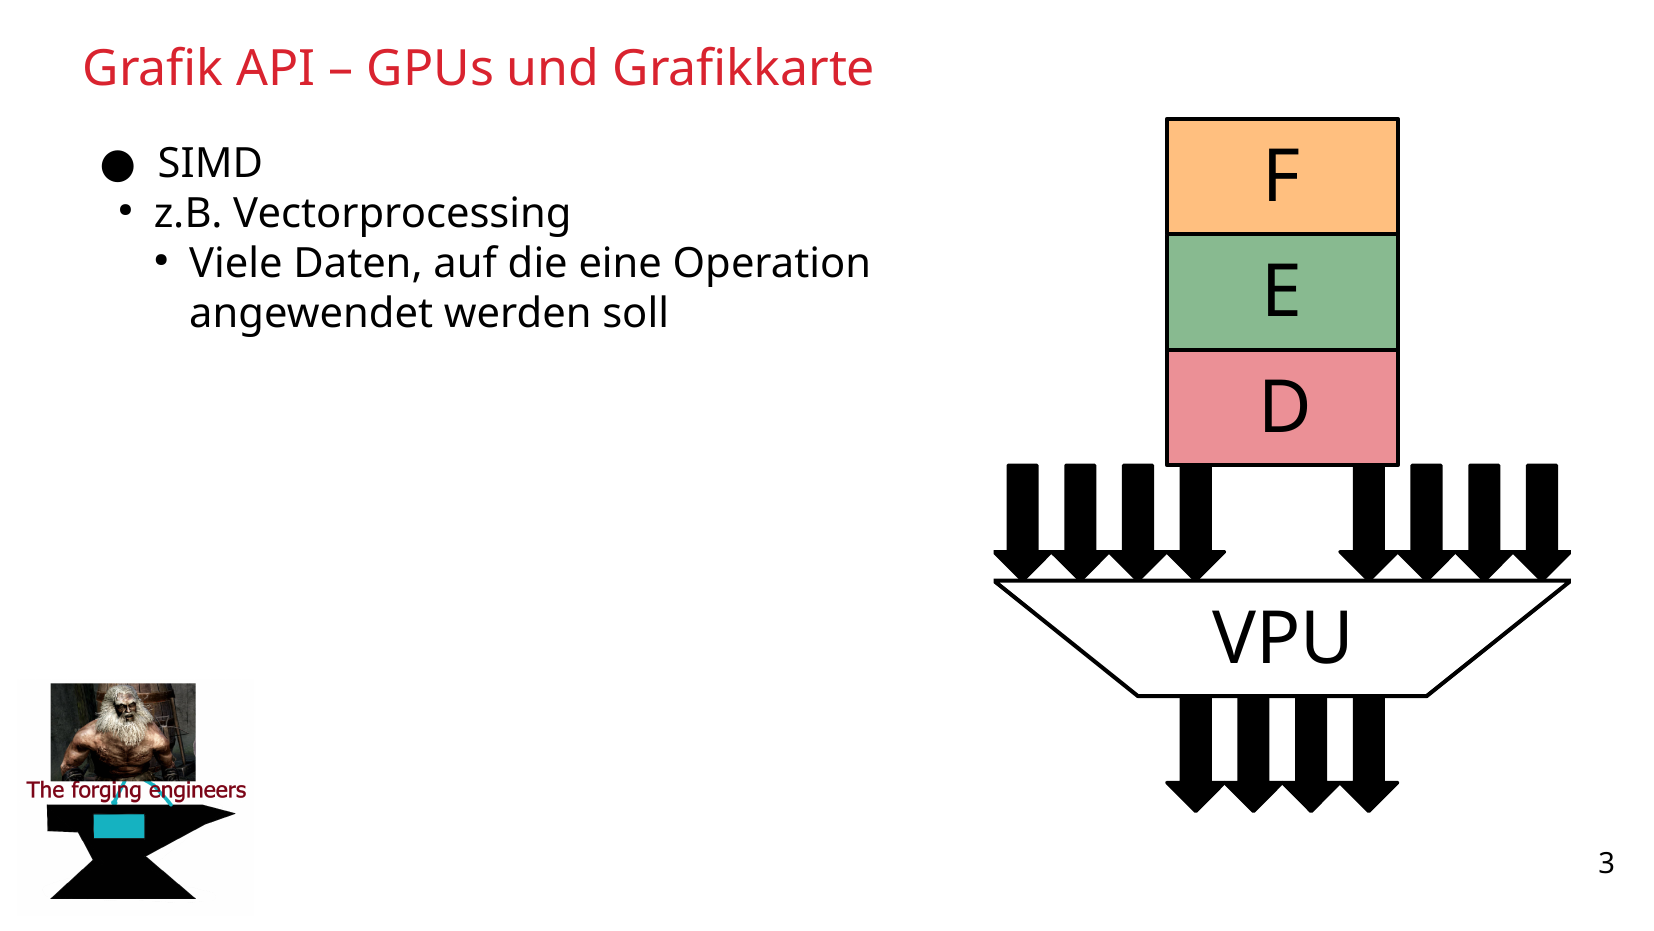

# Grafik API – GPUs und Grafikkarte
SIMD
z.B. Vectorprocessing
Viele Daten, auf die eine Operation angewendet werden soll